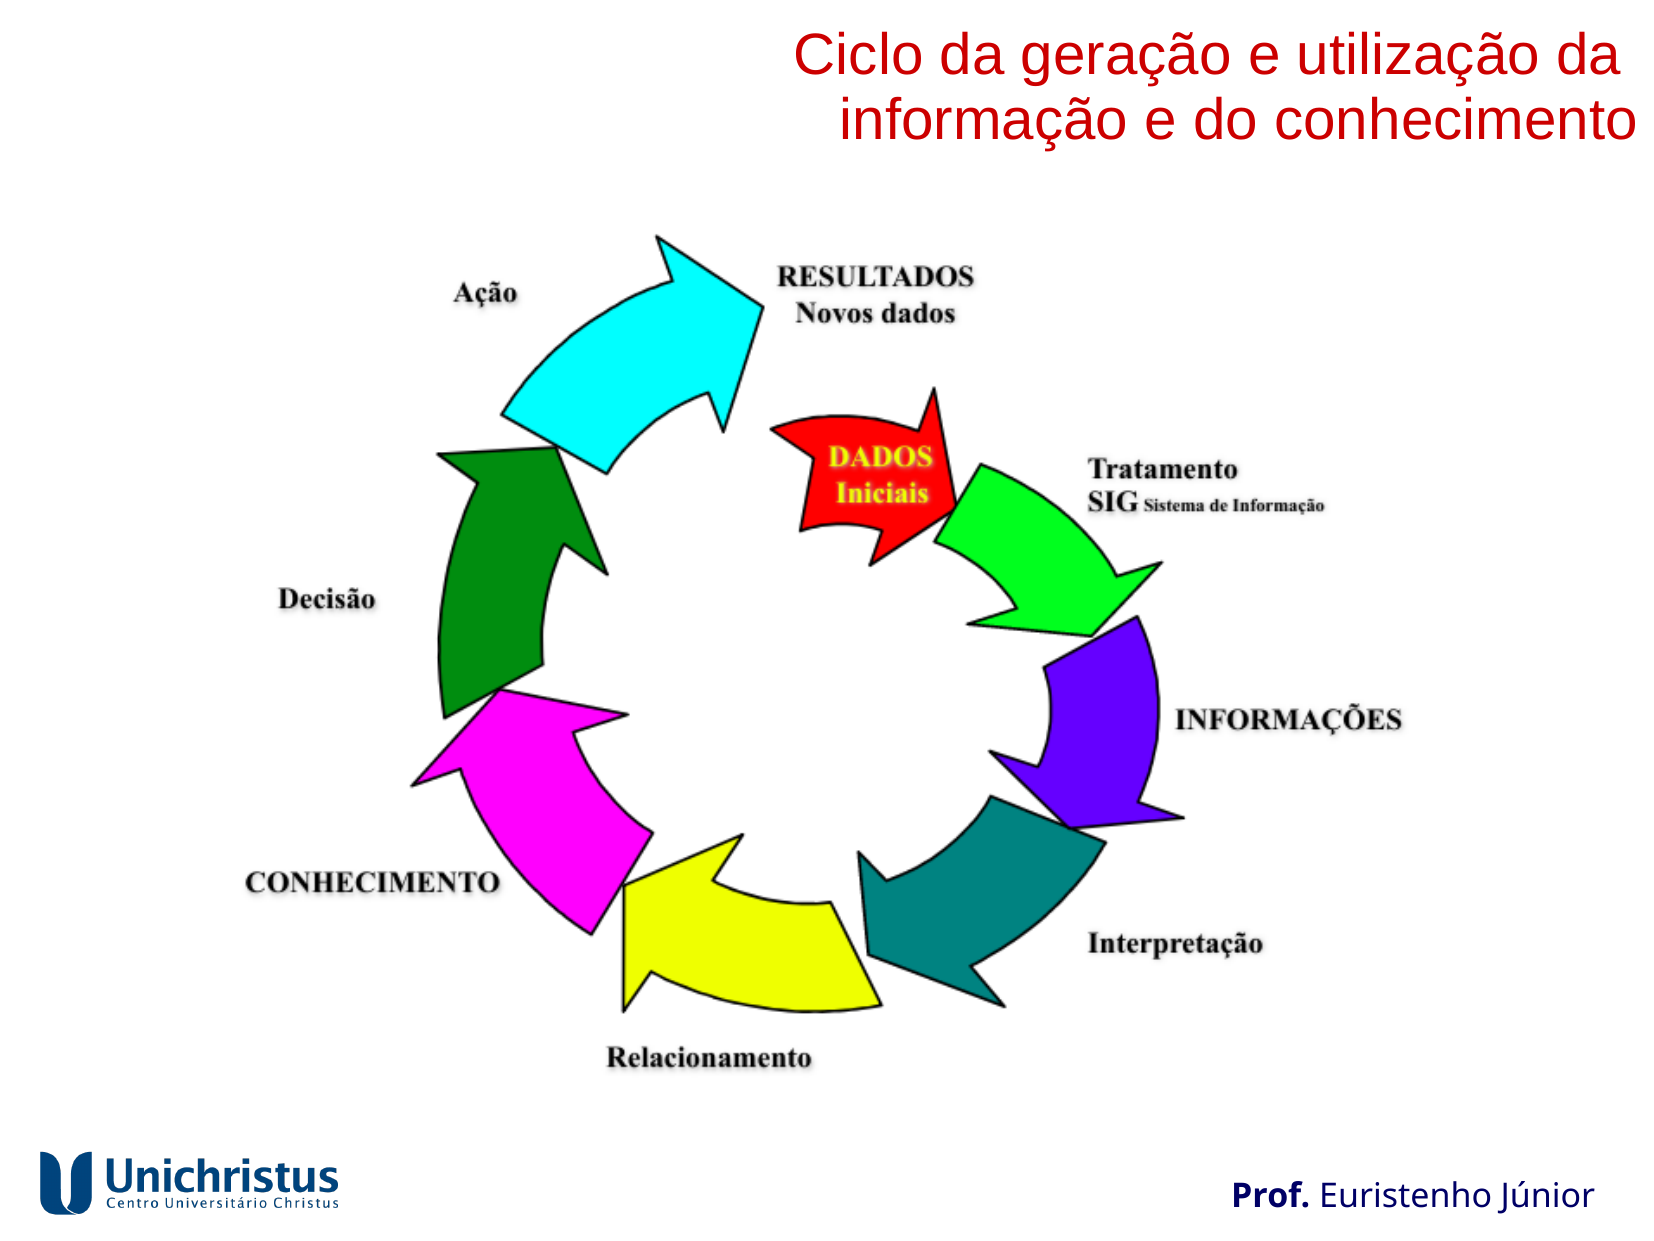

Ciclo da geração e utilização da
informação e do conhecimento
Prof. Euristenho Júnior